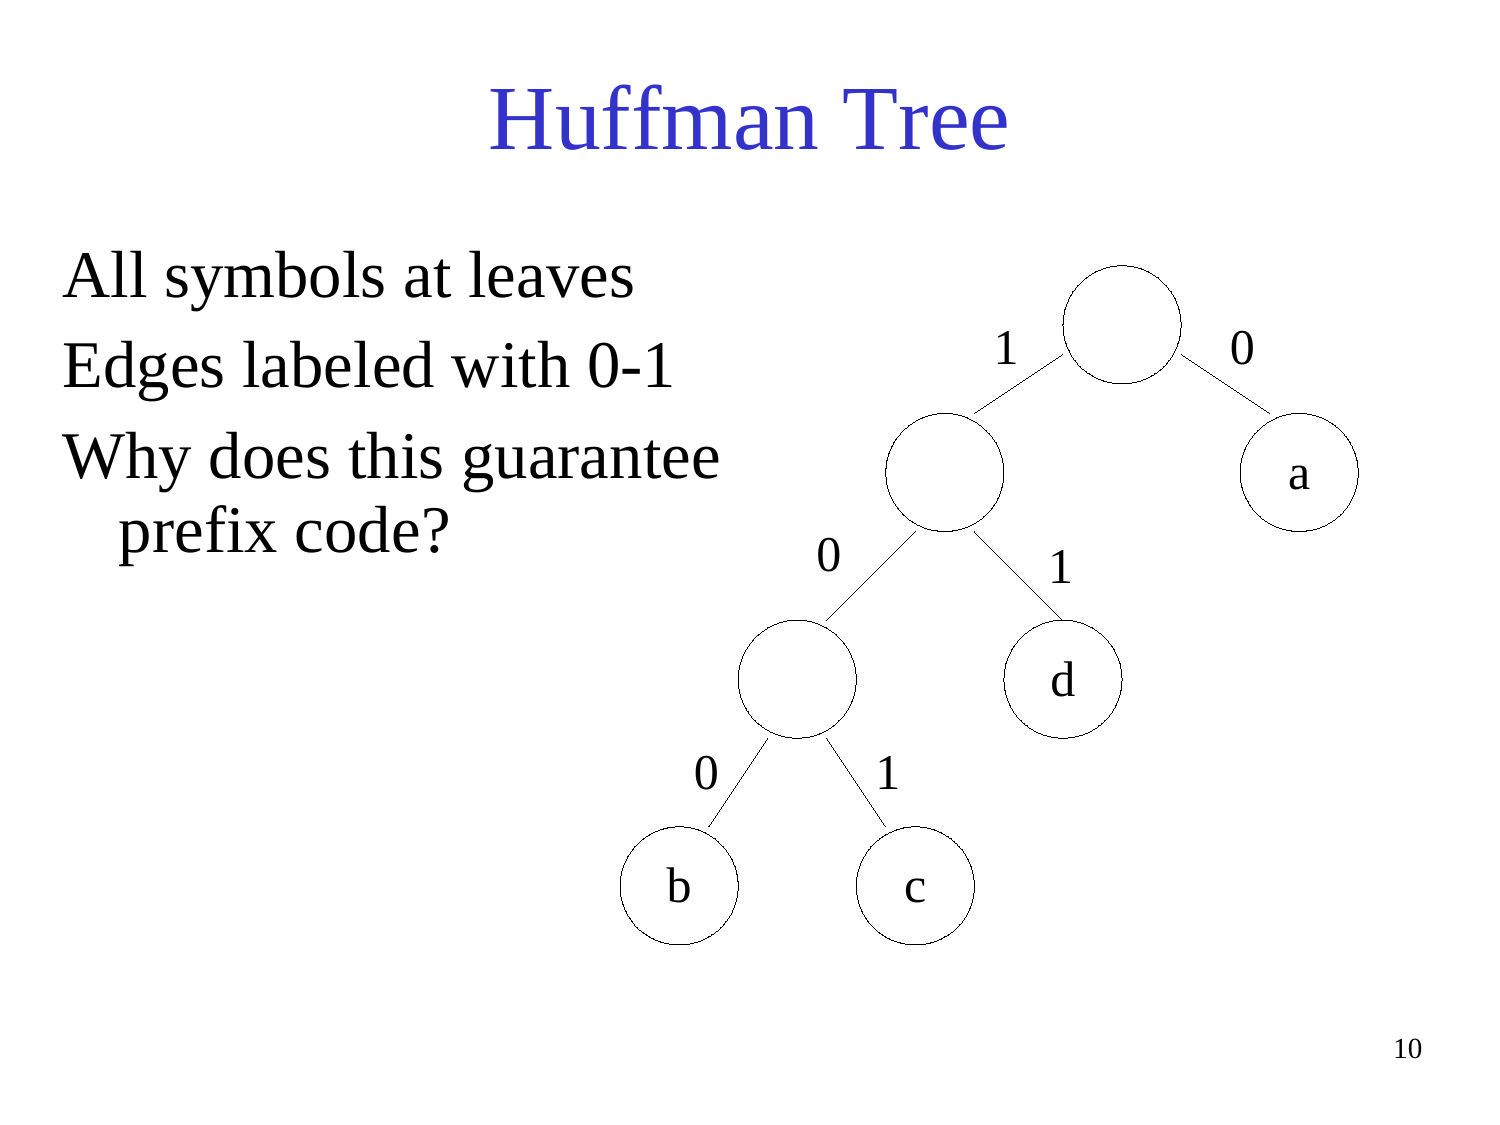

# Huffman Tree
All symbols at leaves
Edges labeled with 0-1
Why does this guarantee prefix code?
1
0
a
0
1
d
0
1
b
c
10